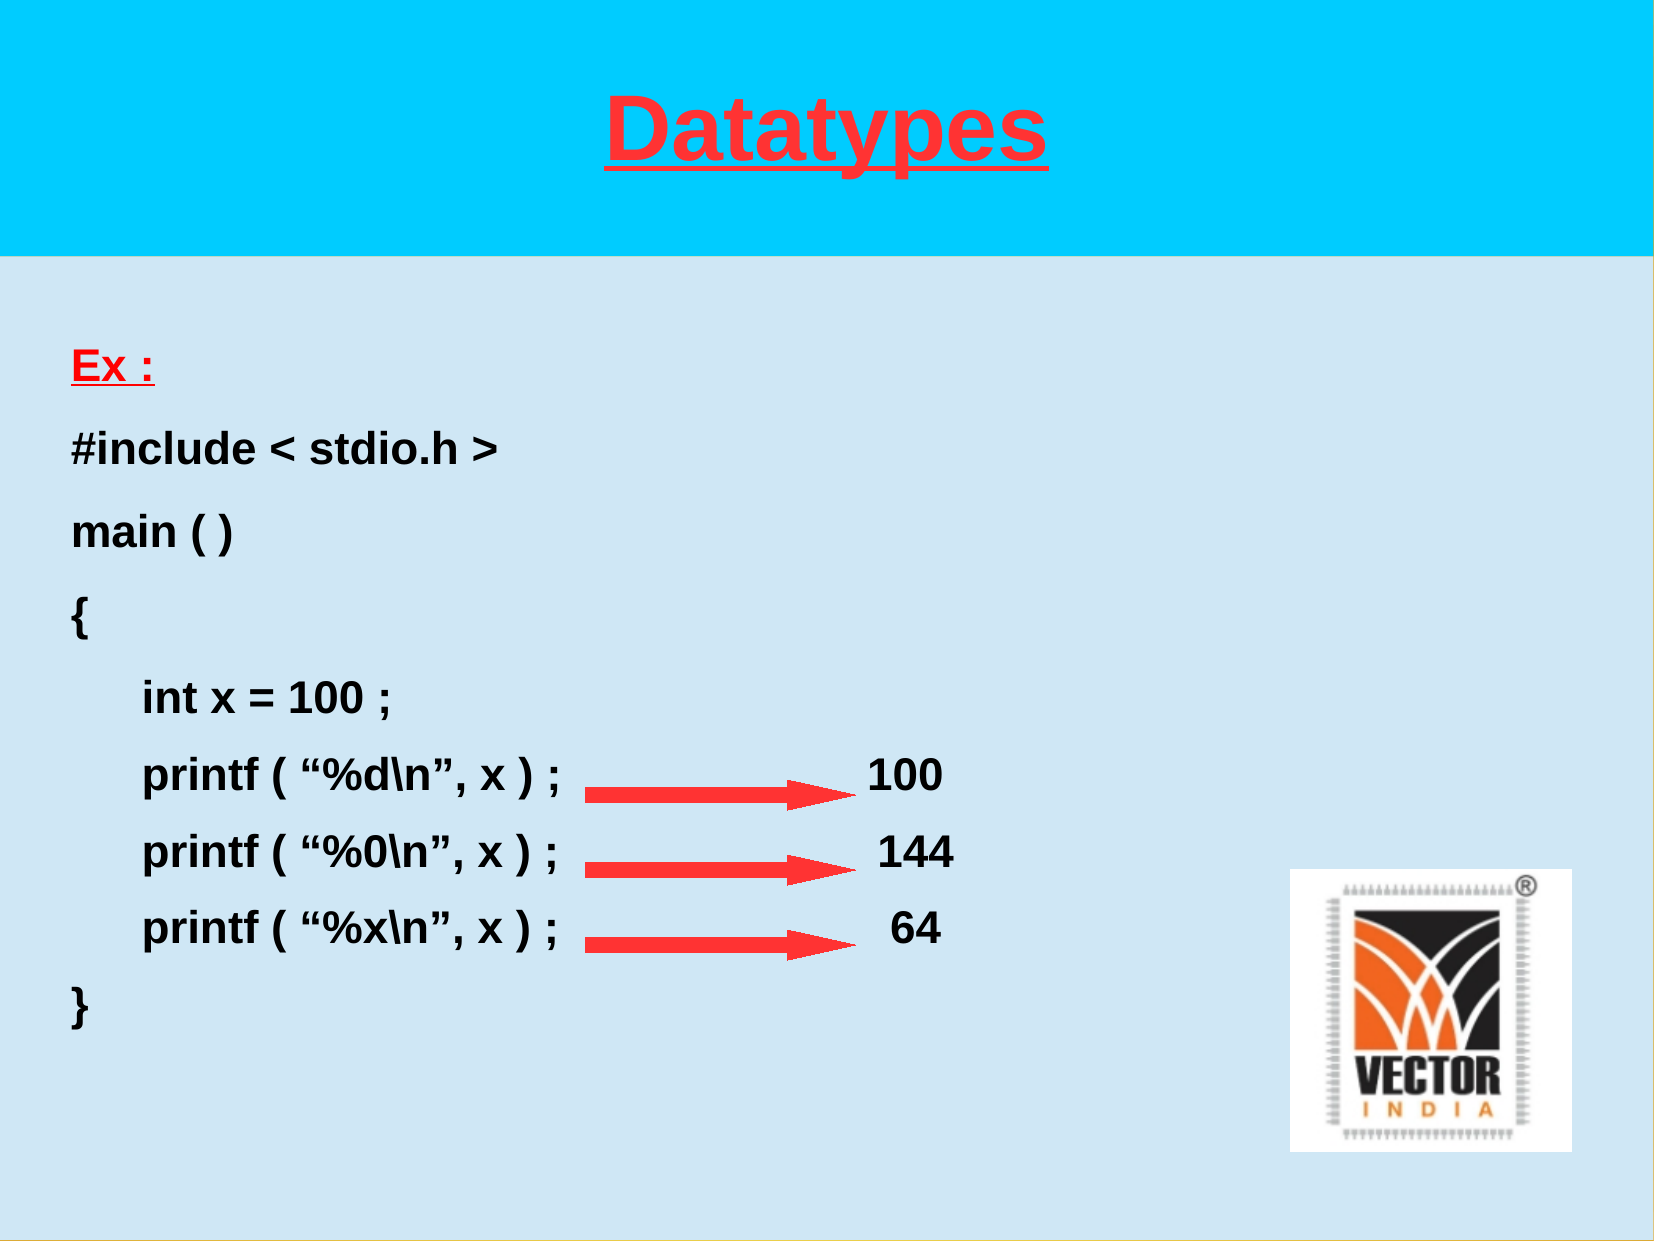

# Datatypes
Ex :
#include < stdio.h >
main ( )
{
int x = 100 ;
printf ( “%d\n”, x ) ; 100
printf ( “%0\n”, x ) ; 144
printf ( “%x\n”, x ) ; 64
}